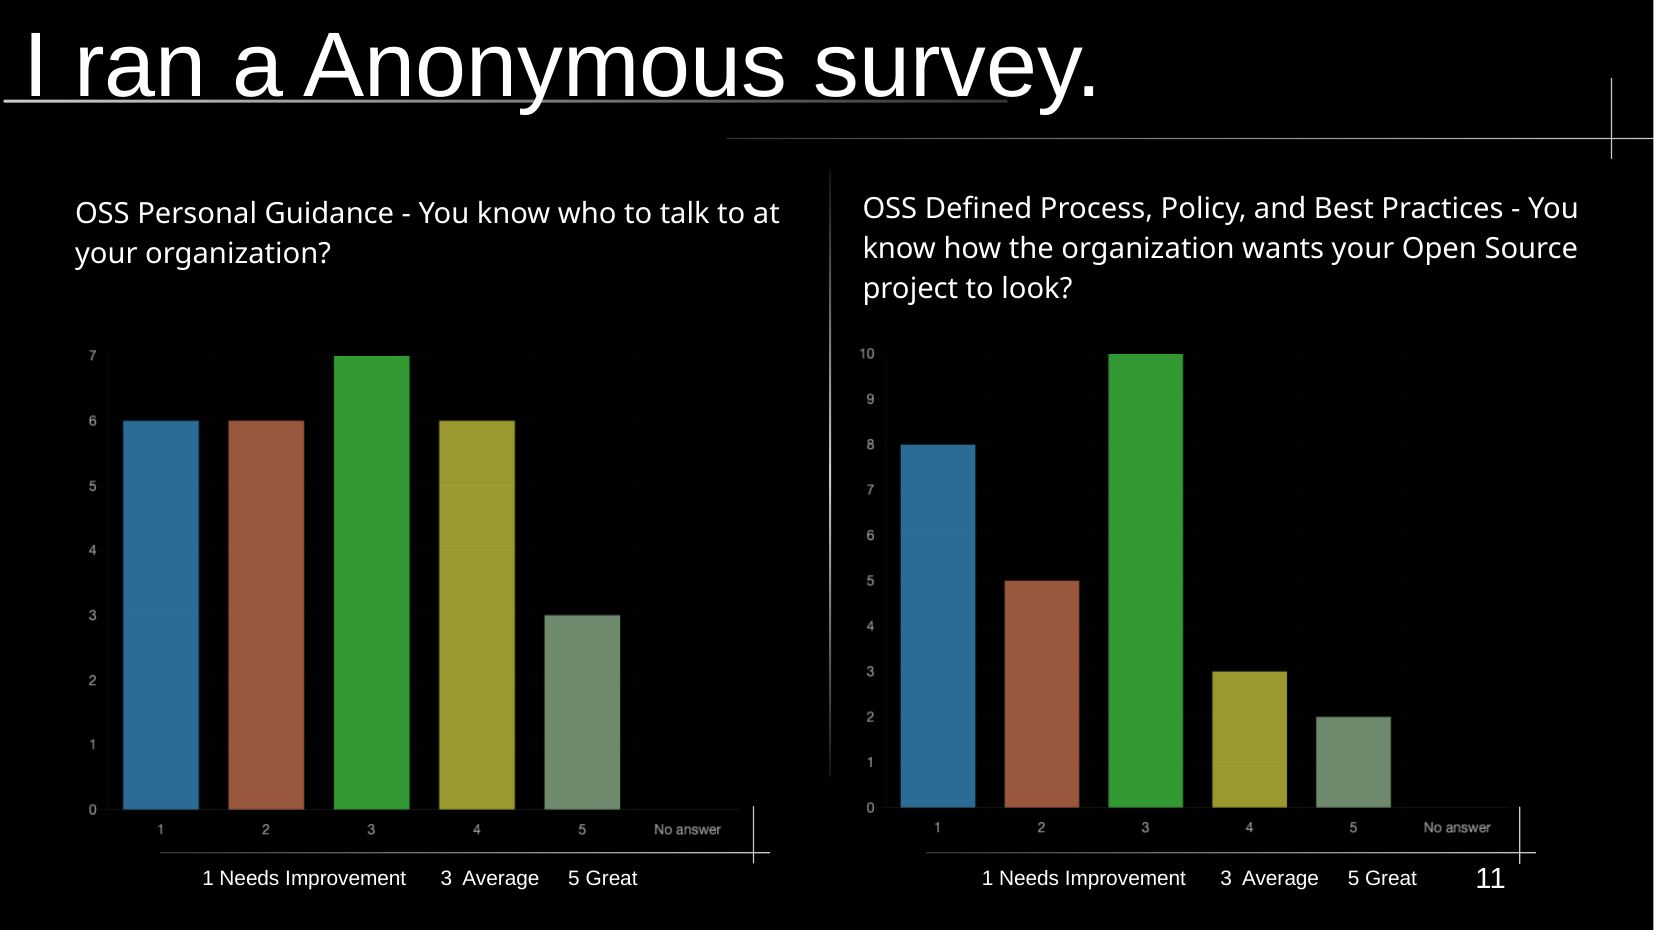

# I ran a Anonymous survey.
OSS Defined Process, Policy, and Best Practices - You know how the organization wants your Open Source project to look?
OSS Personal Guidance - You know who to talk to at your organization?
1 Needs Improvement 3 Average 5 Great
1 Needs Improvement 3 Average 5 Great
11